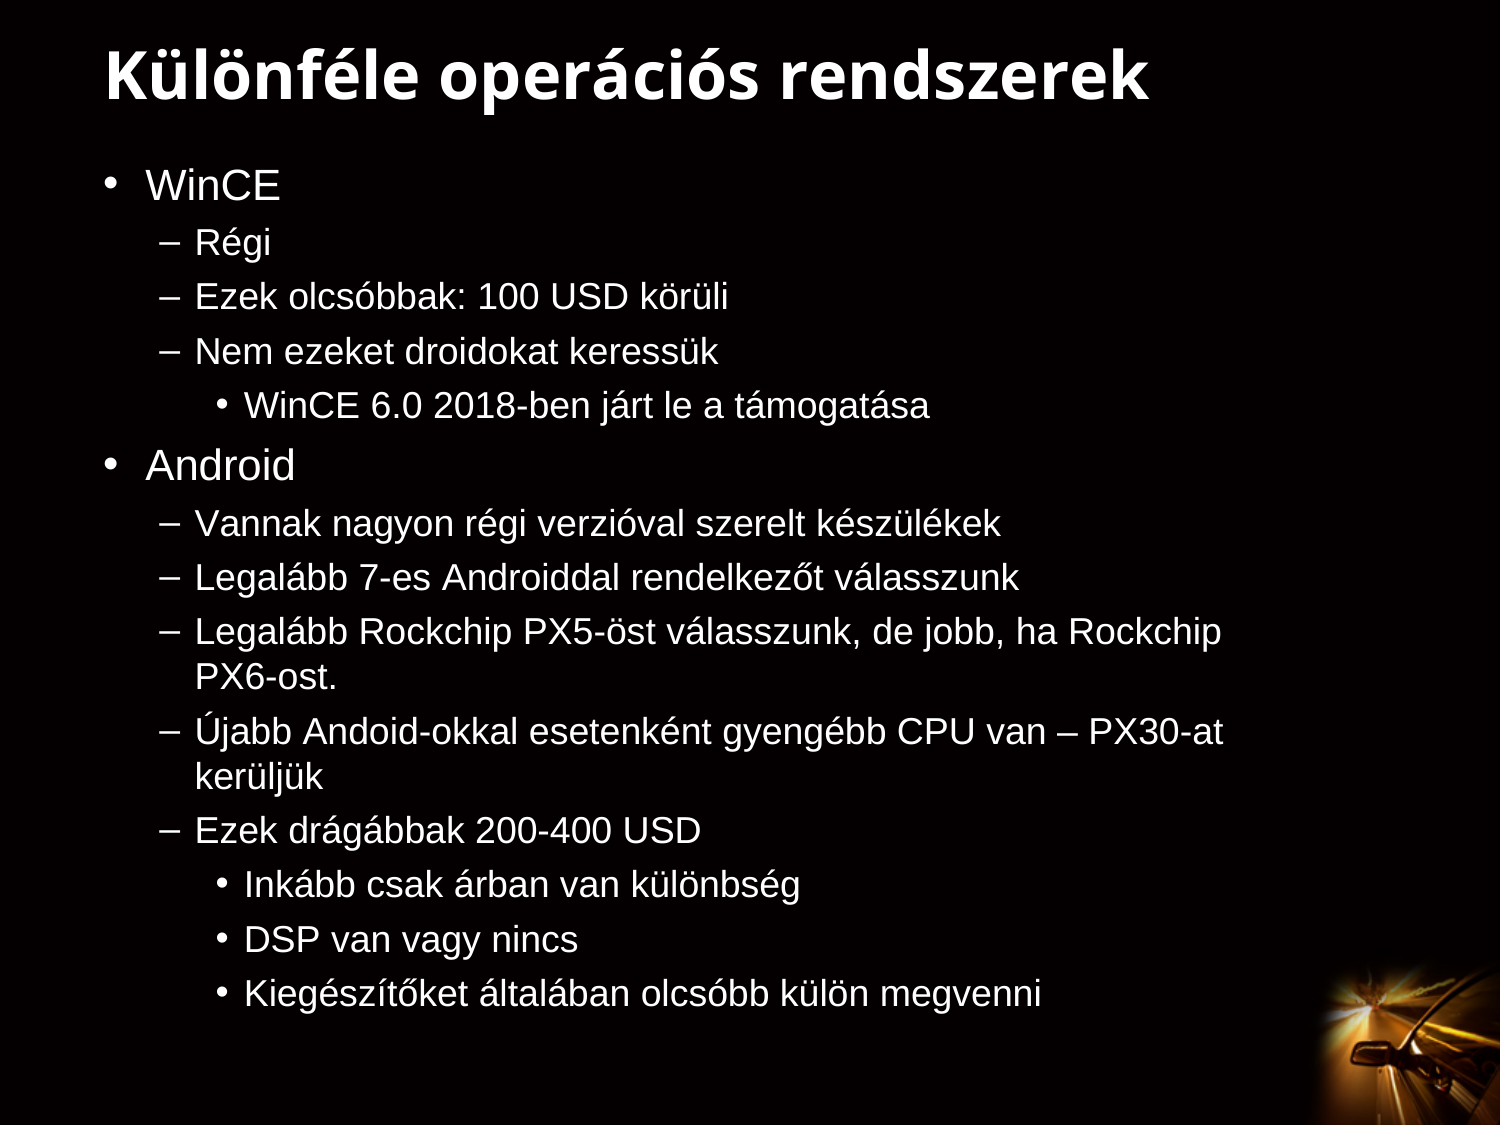

# Különféle operációs rendszerek
WinCE
Régi
Ezek olcsóbbak: 100 USD körüli
Nem ezeket droidokat keressük
WinCE 6.0 2018-ben járt le a támogatása
Android
Vannak nagyon régi verzióval szerelt készülékek
Legalább 7-es Androiddal rendelkezőt válasszunk
Legalább Rockchip PX5-öst válasszunk, de jobb, ha Rockchip PX6-ost.
Újabb Andoid-okkal esetenként gyengébb CPU van – PX30-at kerüljük
Ezek drágábbak 200-400 USD
Inkább csak árban van különbség
DSP van vagy nincs
Kiegészítőket általában olcsóbb külön megvenni